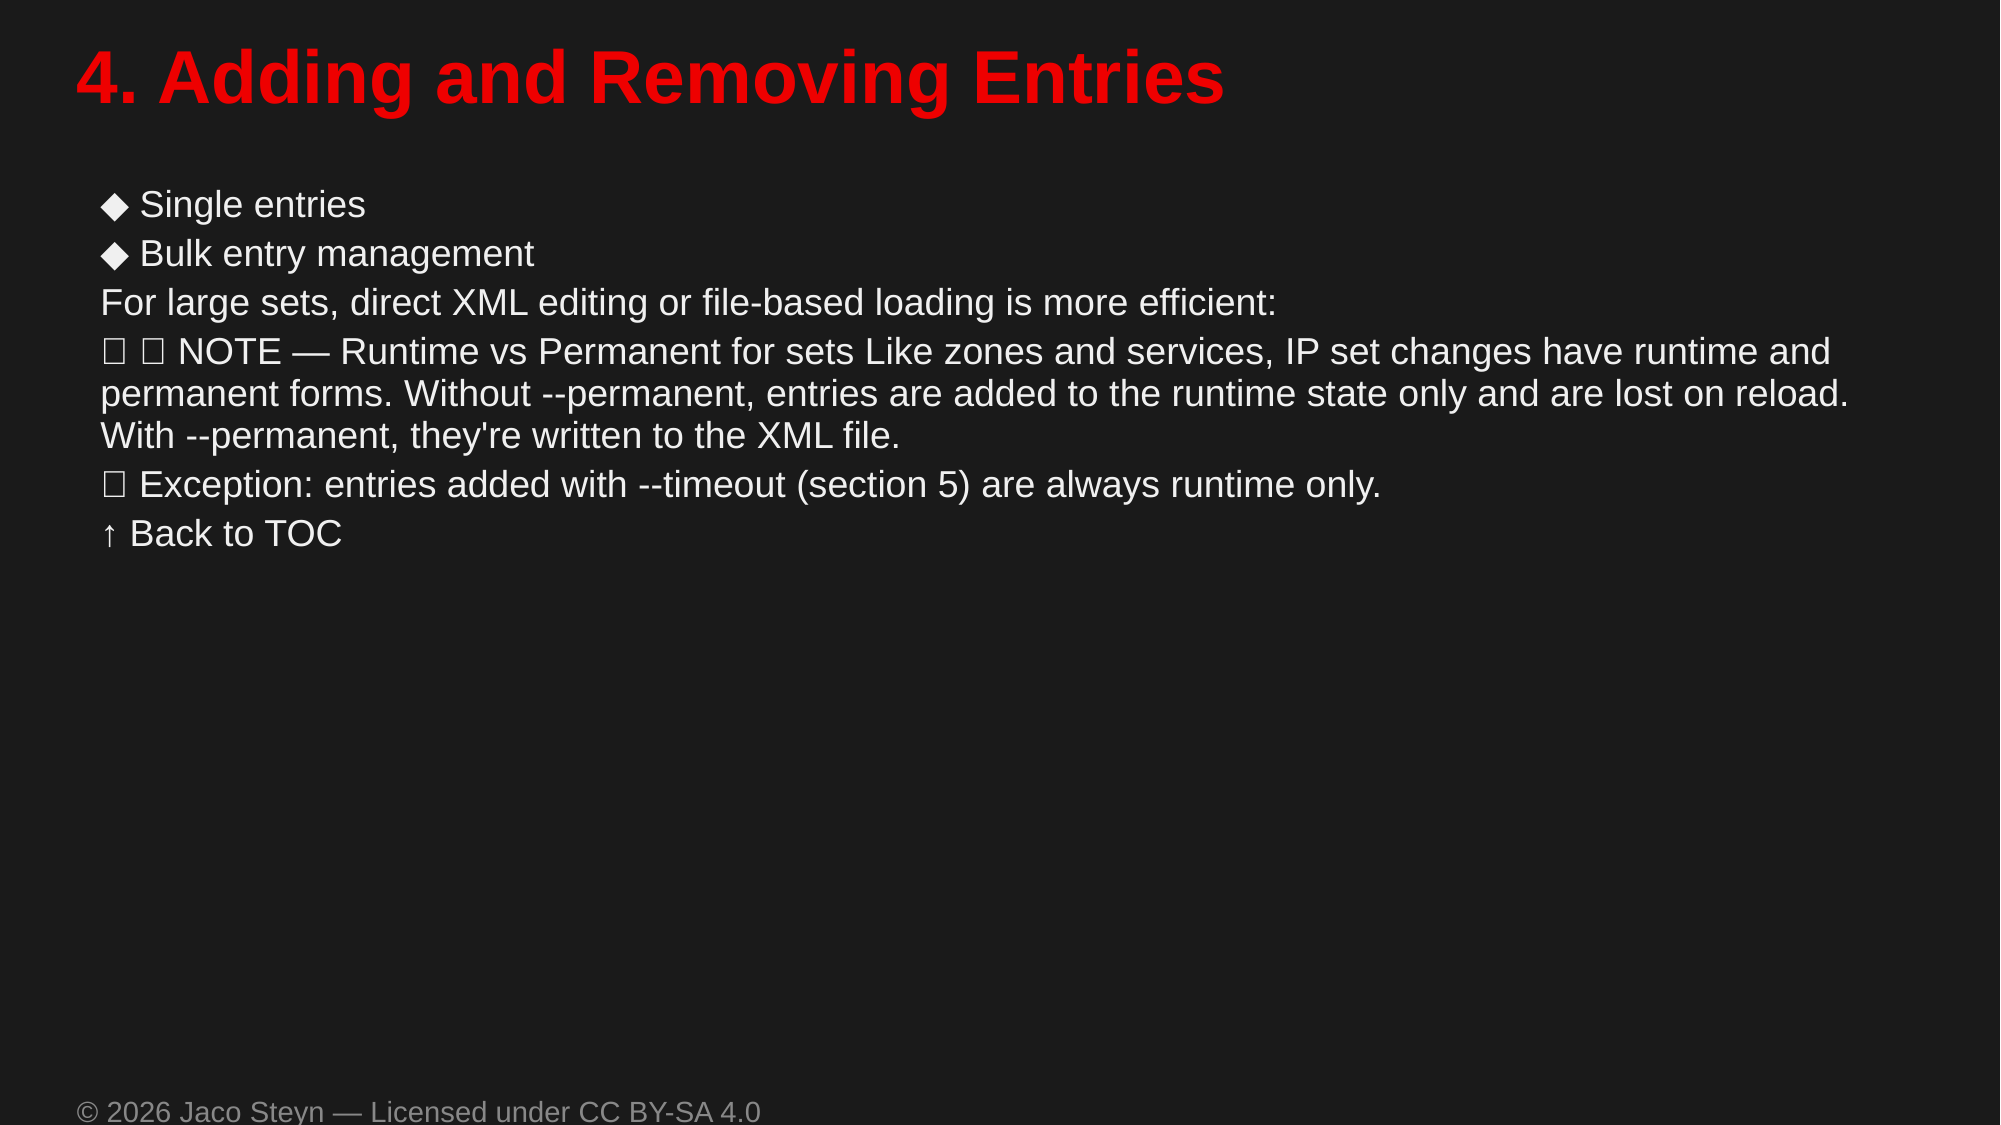

4. Adding and Removing Entries
◆ Single entries
◆ Bulk entry management
For large sets, direct XML editing or file-based loading is more efficient:
💡 📝 NOTE — Runtime vs Permanent for sets Like zones and services, IP set changes have runtime and permanent forms. Without --permanent, entries are added to the runtime state only and are lost on reload. With --permanent, they're written to the XML file.
💡 Exception: entries added with --timeout (section 5) are always runtime only.
↑ Back to TOC
© 2026 Jaco Steyn — Licensed under CC BY-SA 4.0